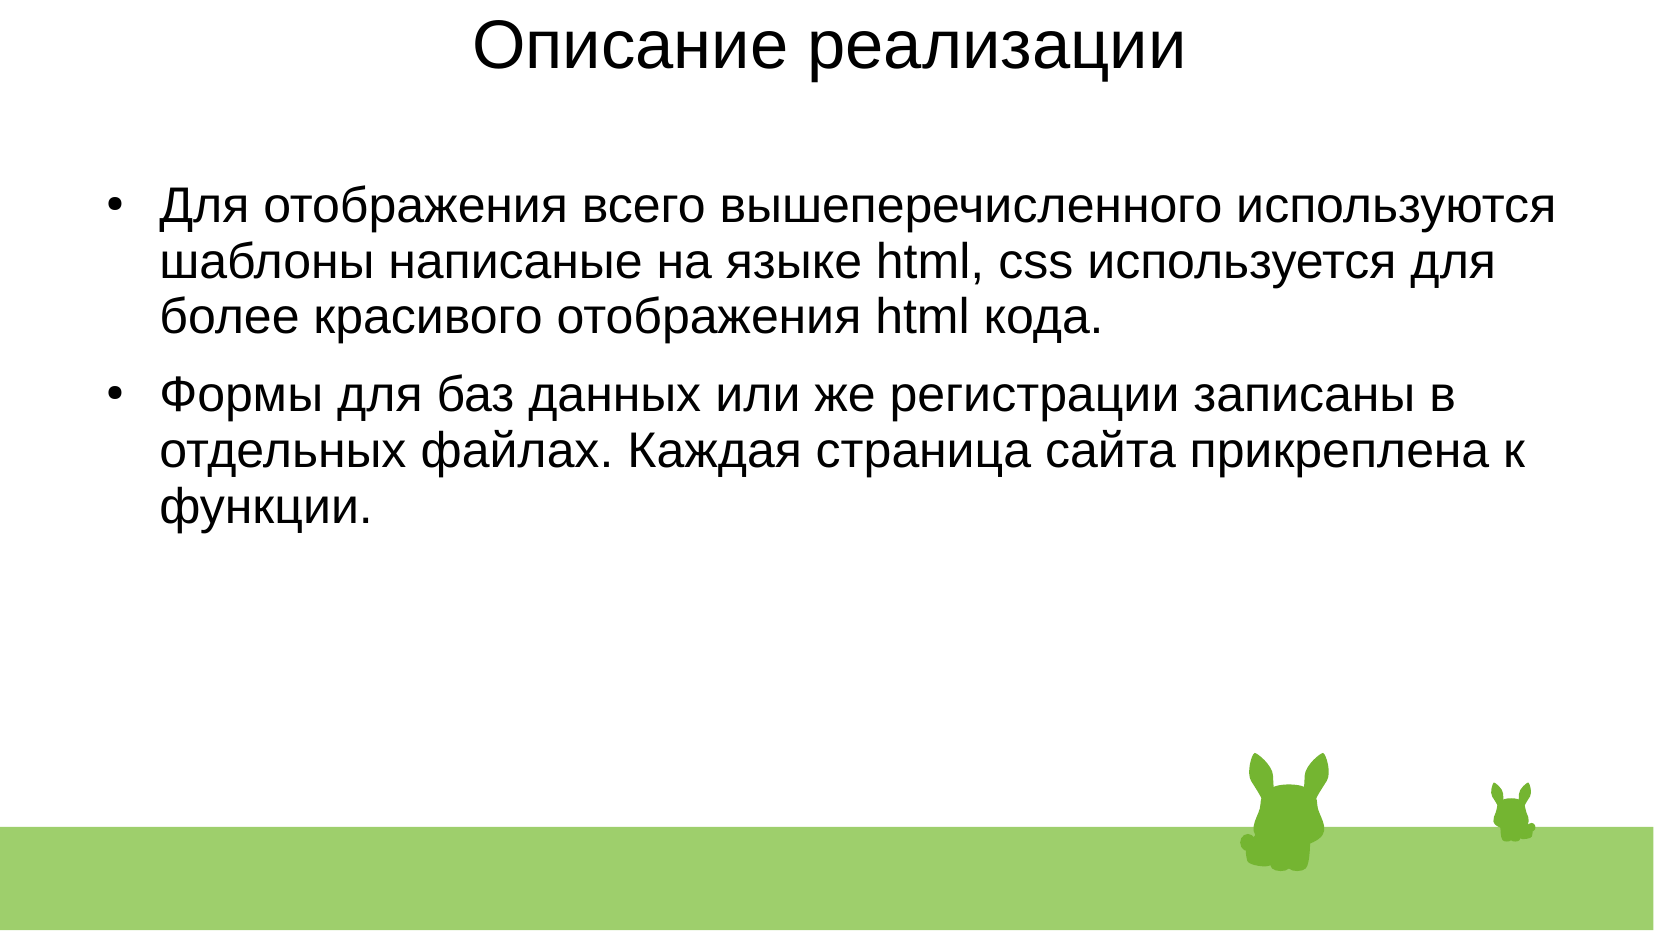

# Описание реализации
Для отображения всего вышеперечисленного используются шаблоны написаные на языке html, css используется для более красивого отображения html кода.
Формы для баз данных или же регистрации записаны в отдельных файлах. Каждая страница сайта прикреплена к функции.